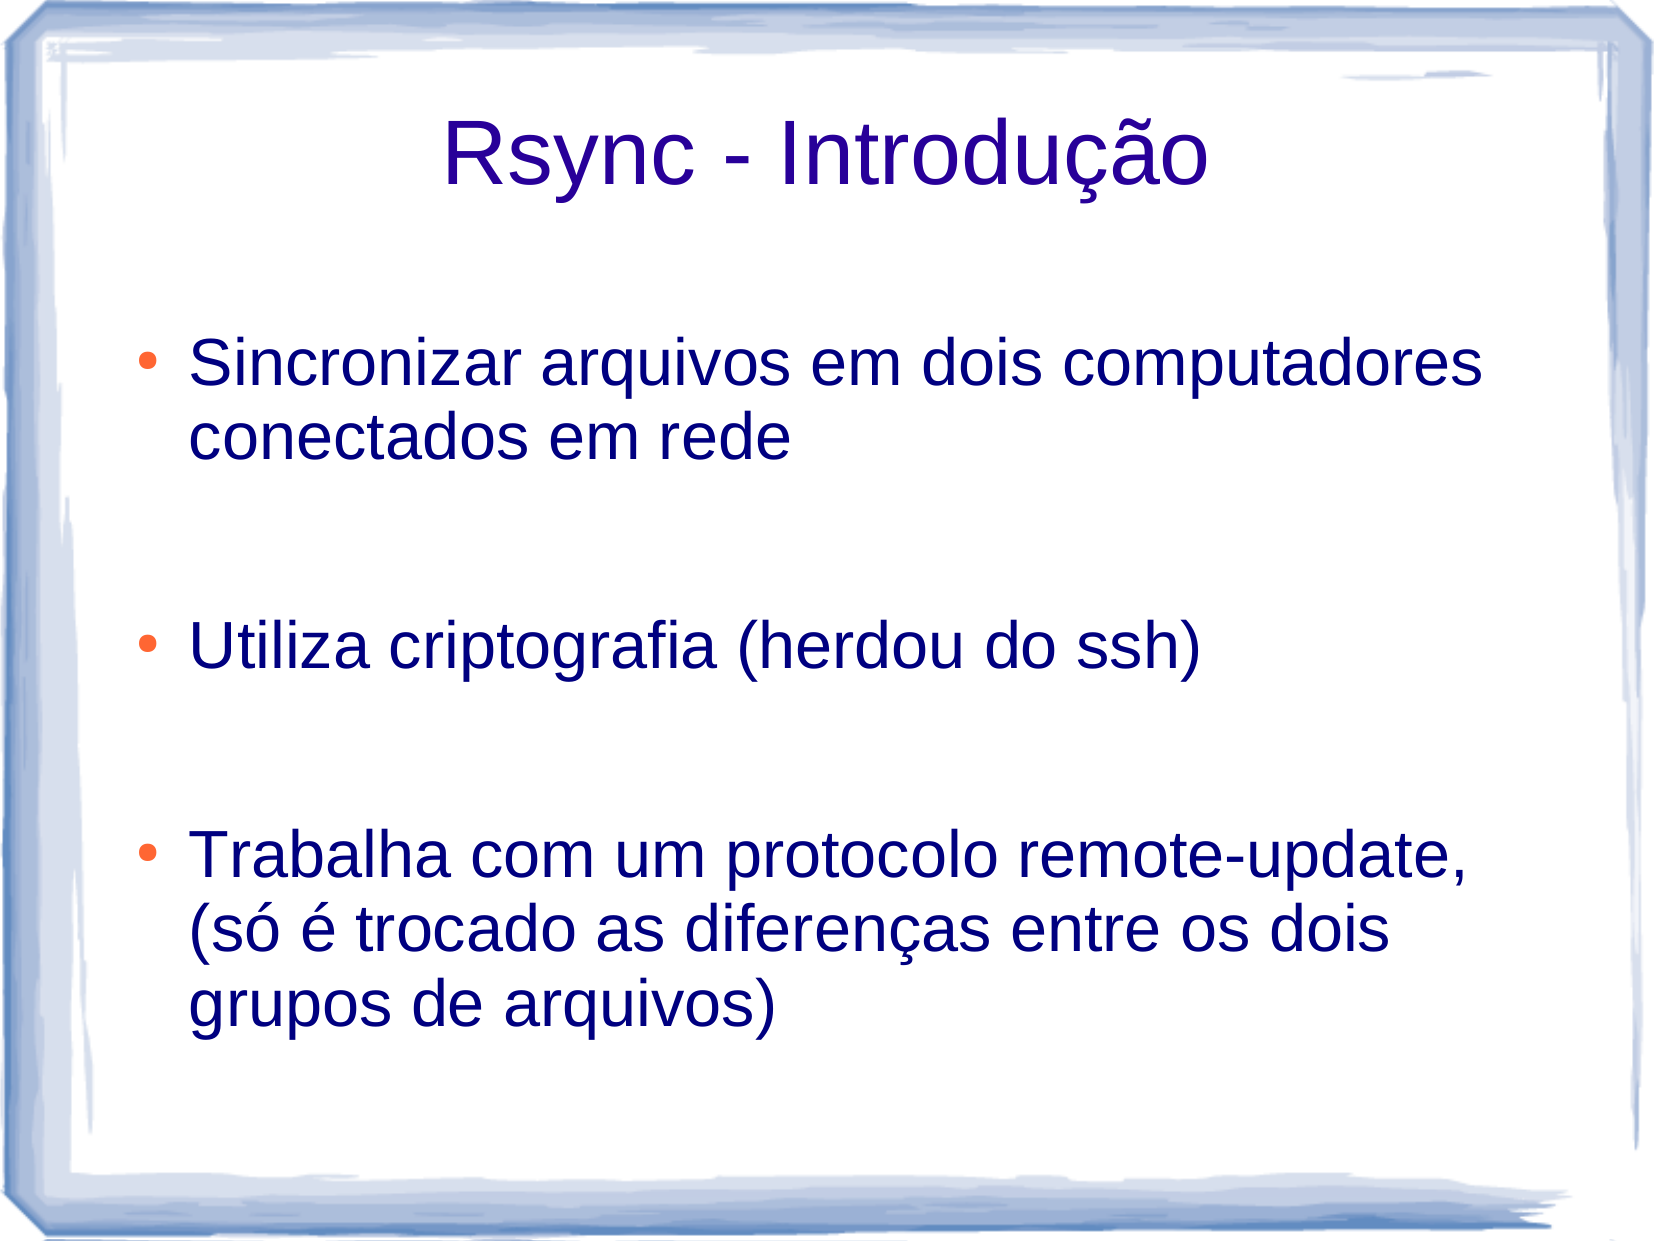

# Rsync - Introdução
Sincronizar arquivos em dois computadores conectados em rede
Utiliza criptografia (herdou do ssh)
Trabalha com um protocolo remote-update, (só é trocado as diferenças entre os dois grupos de arquivos)